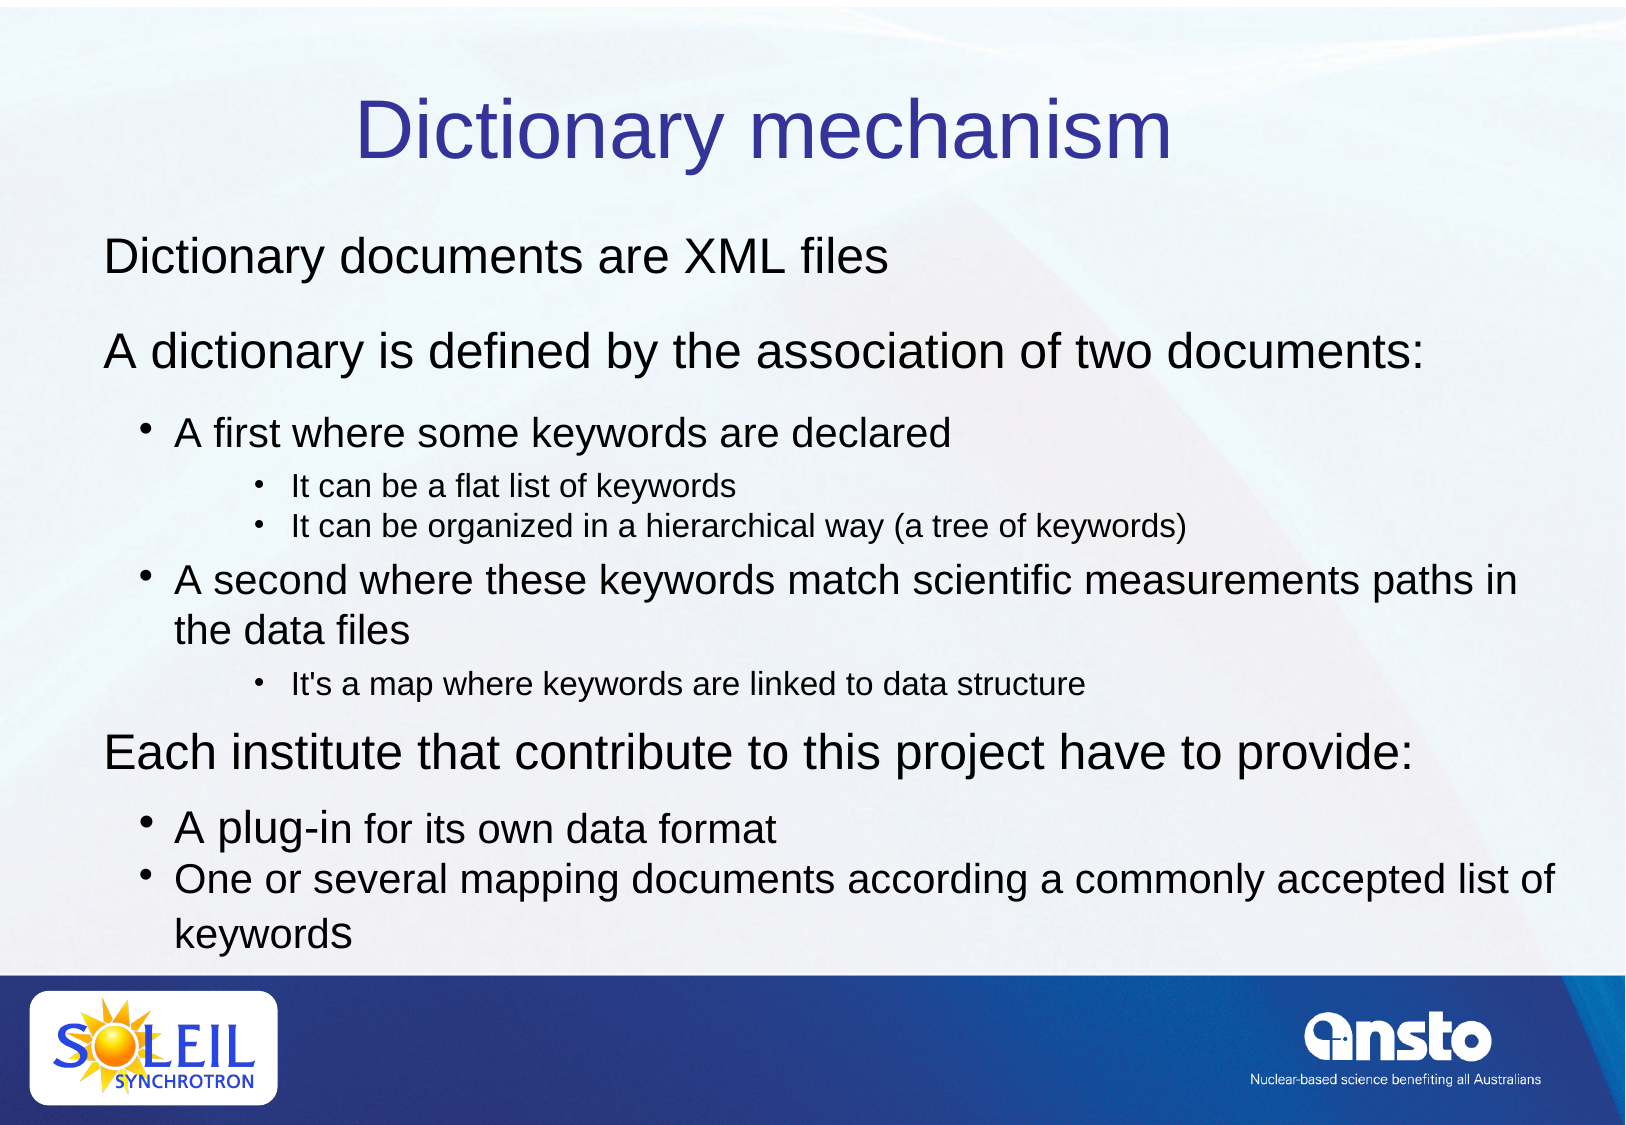

Dictionary mechanism
Dictionary documents are XML files
A dictionary is defined by the association of two documents:
A first where some keywords are declared
It can be a flat list of keywords
It can be organized in a hierarchical way (a tree of keywords)
A second where these keywords match scientific measurements paths in the data files
It's a map where keywords are linked to data structure
Each institute that contribute to this project have to provide:
A plug-in for its own data format
One or several mapping documents according a commonly accepted list of keywords